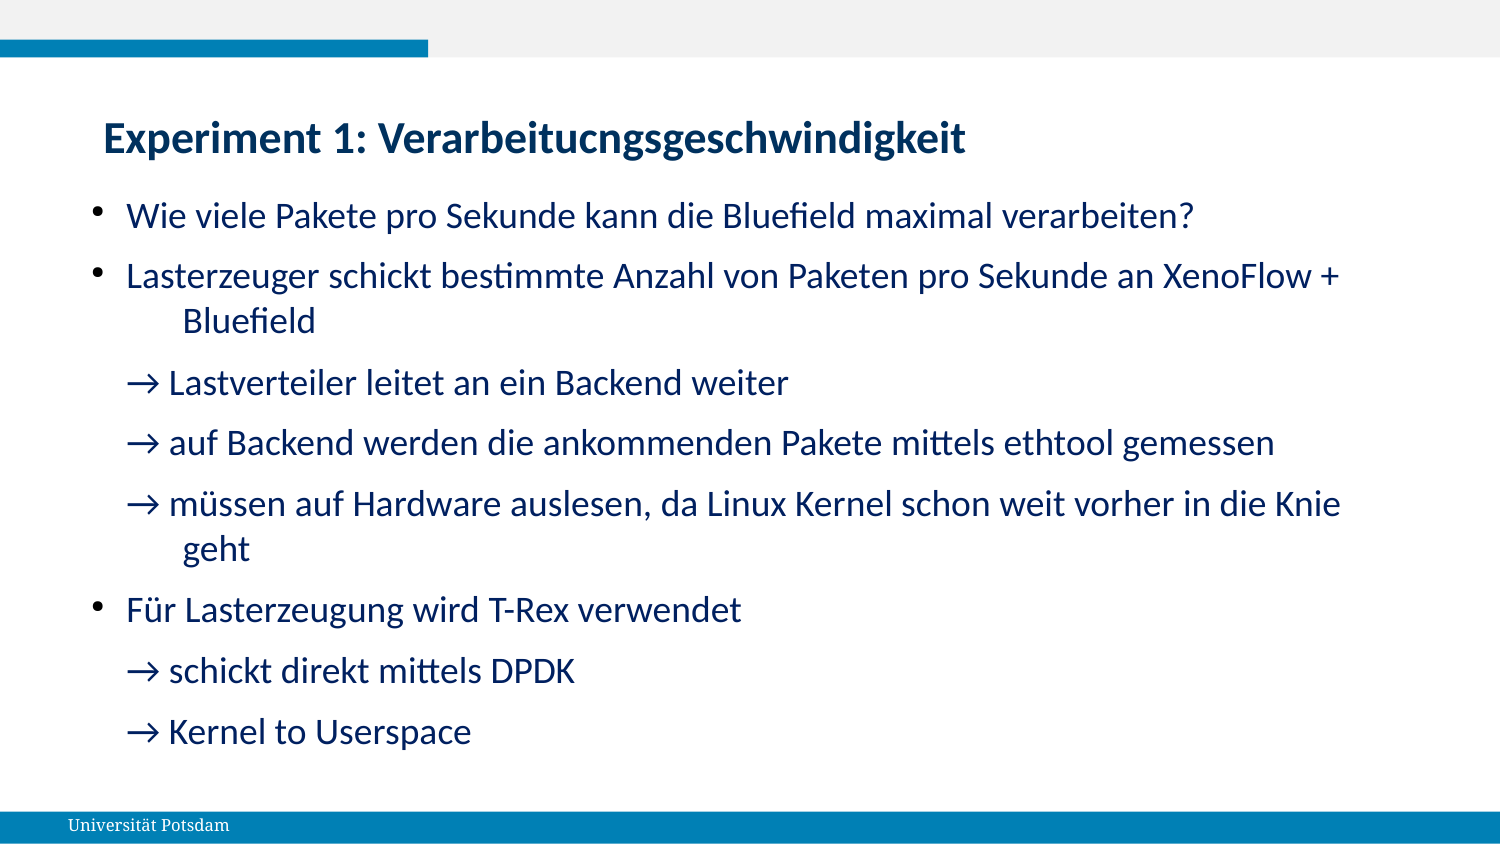

# Experiment 1: Verarbeitucngsgeschwindigkeit
Wie viele Pakete pro Sekunde kann die Bluefield maximal verarbeiten?
Lasterzeuger schickt bestimmte Anzahl von Paketen pro Sekunde an XenoFlow + Bluefield
→ Lastverteiler leitet an ein Backend weiter
→ auf Backend werden die ankommenden Pakete mittels ethtool gemessen
→ müssen auf Hardware auslesen, da Linux Kernel schon weit vorher in die Knie geht
Für Lasterzeugung wird T-Rex verwendet
→ schickt direkt mittels DPDK
→ Kernel to Userspace